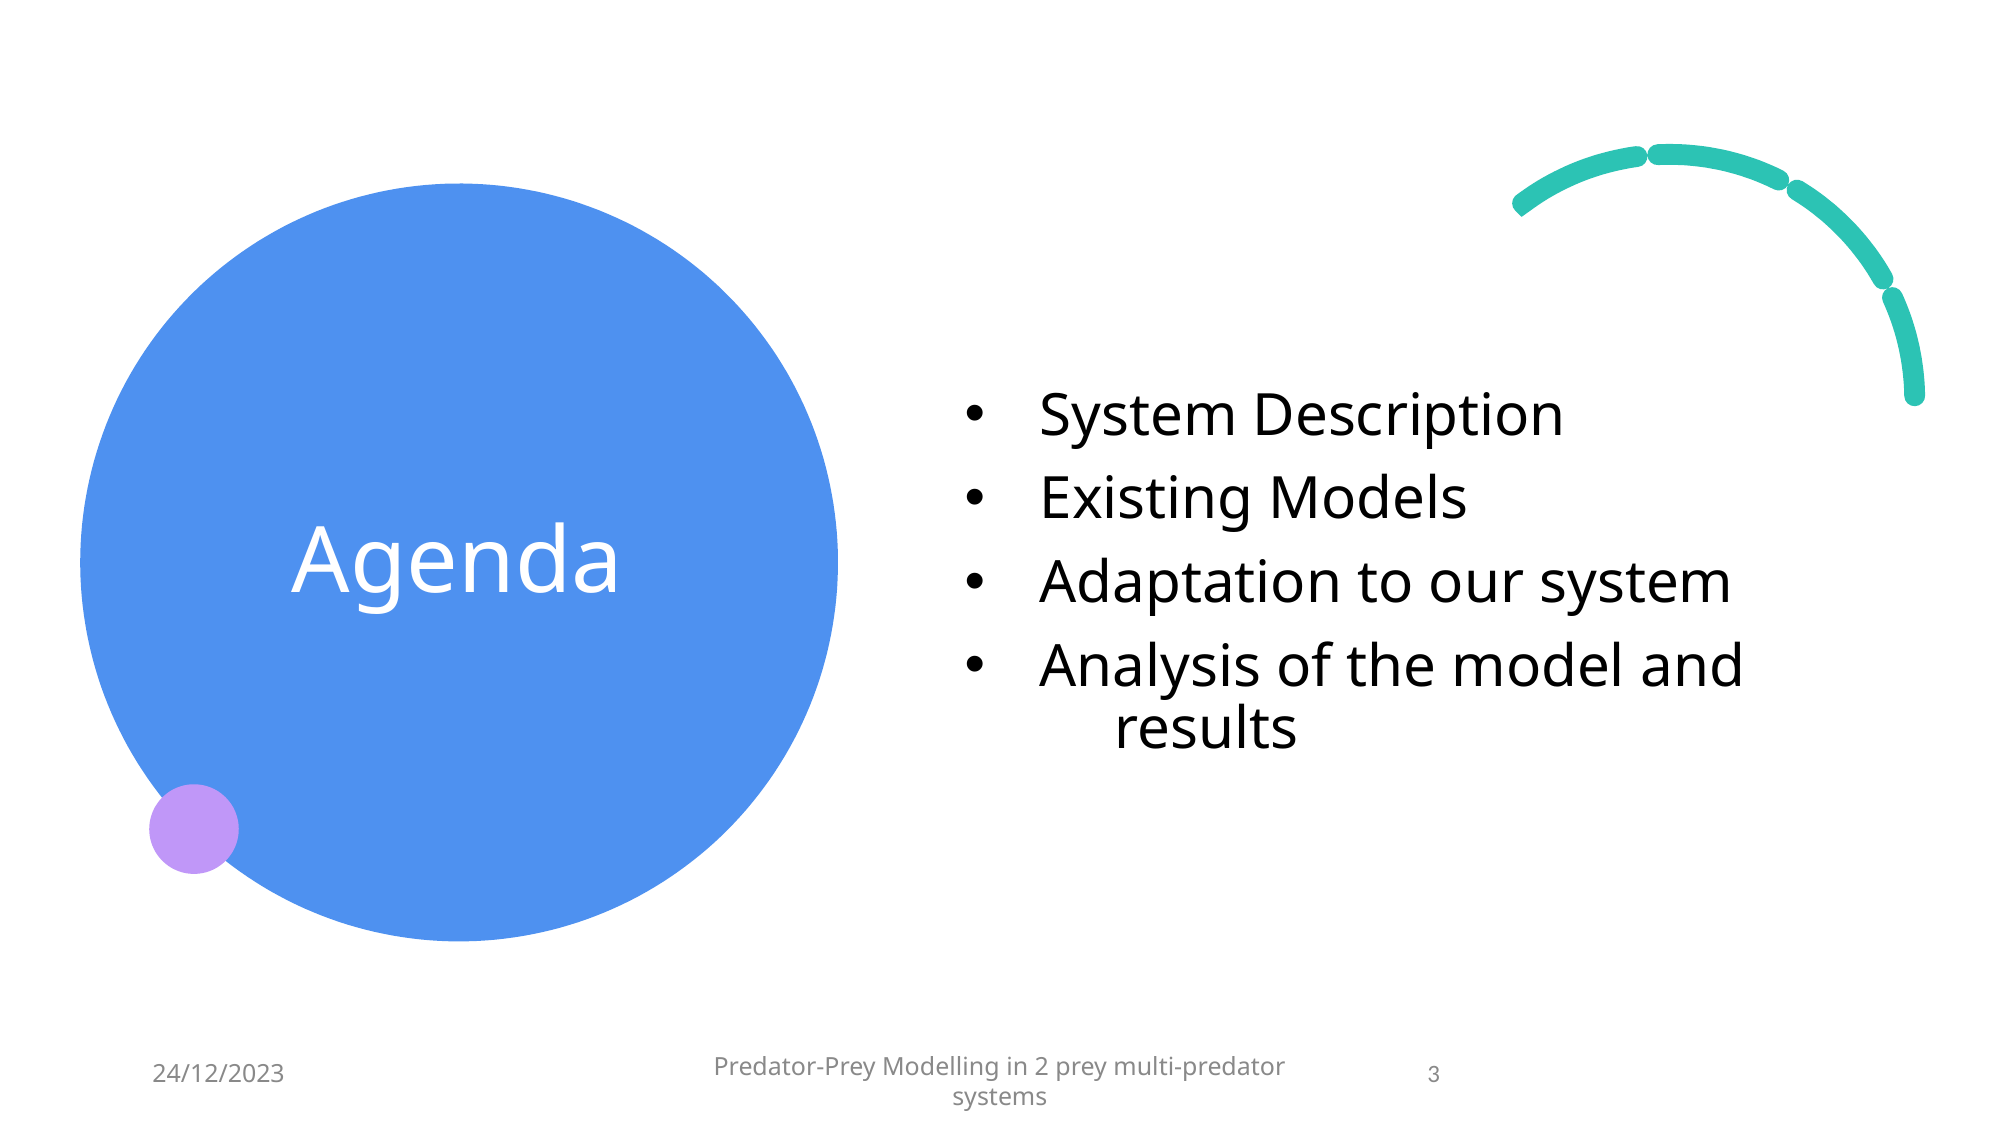

# Agenda
System Description
Existing Models
Adaptation to our system
Analysis of the model and results
24/12/2023
Predator-Prey Modelling in 2 prey multi-predator systems